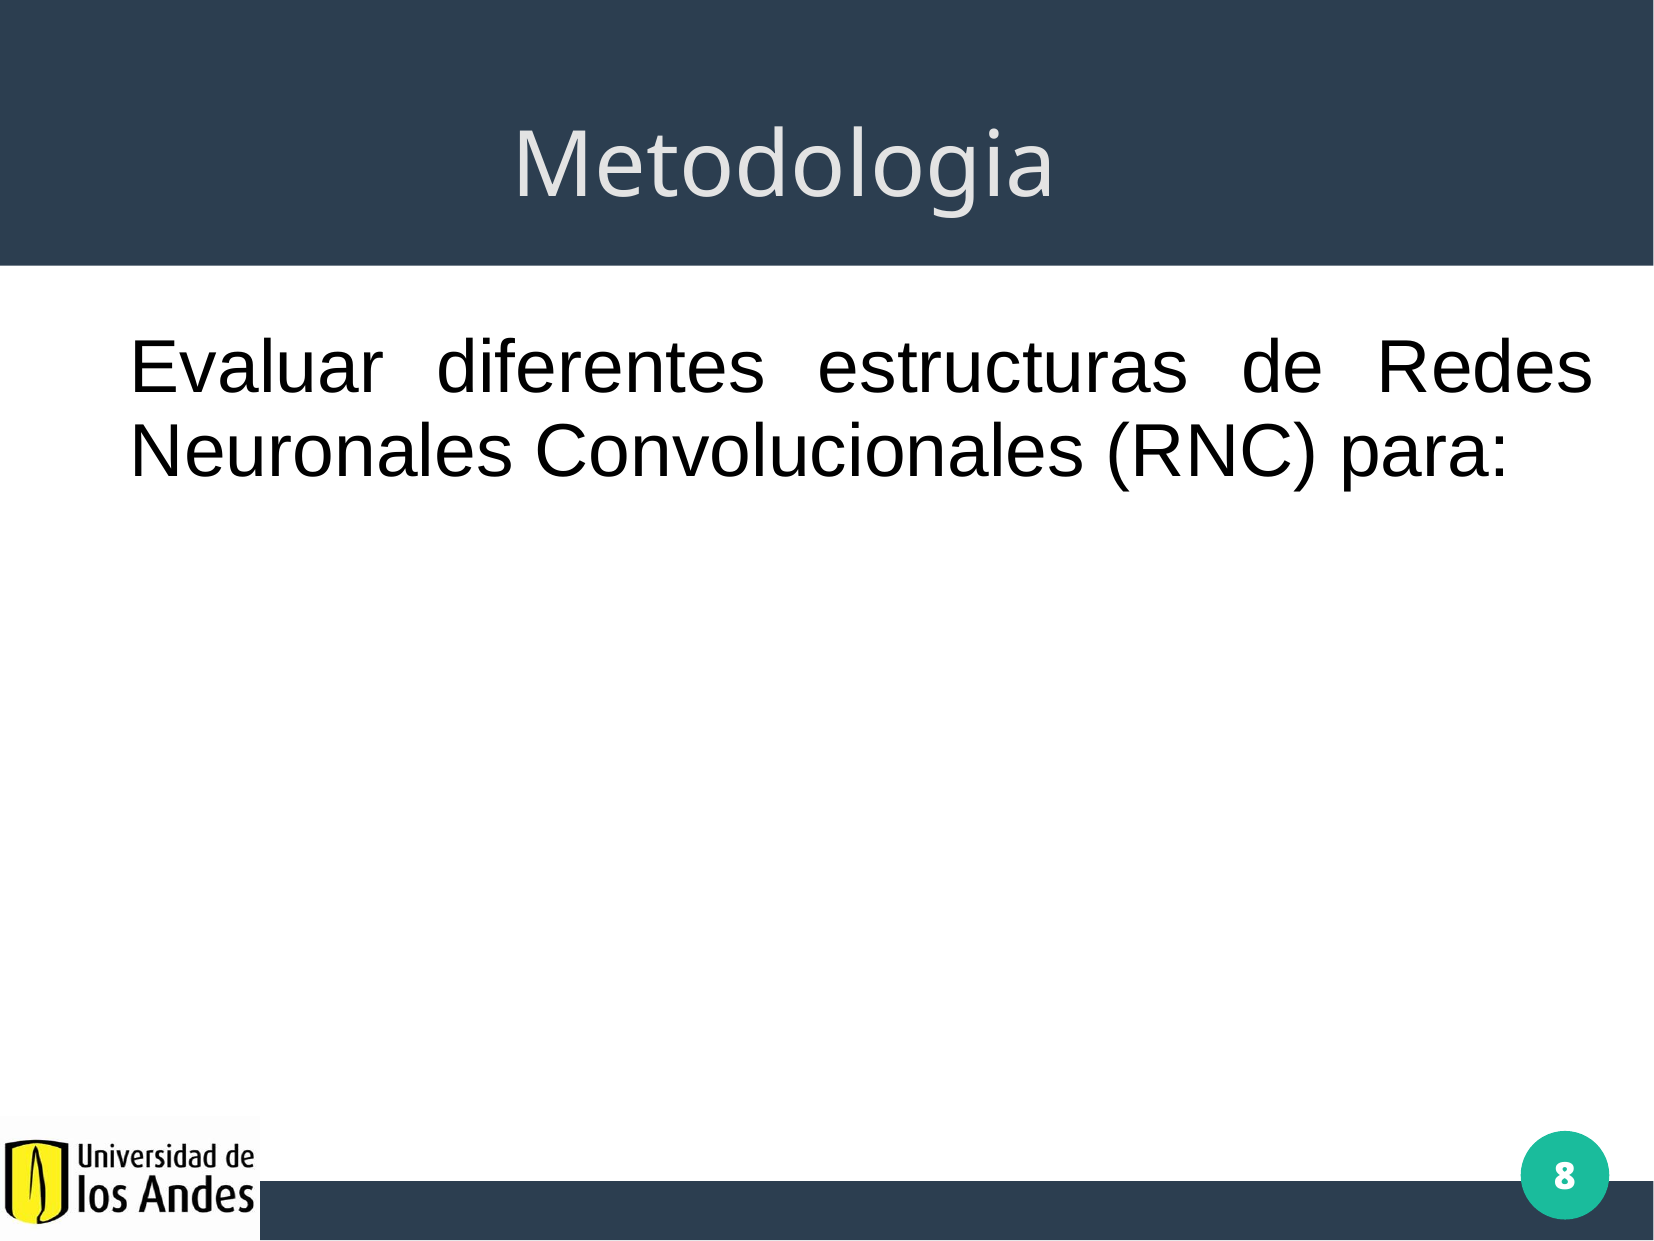

# Metodologia
Evaluar diferentes estructuras de Redes Neuronales Convolucionales (RNC) para:
8